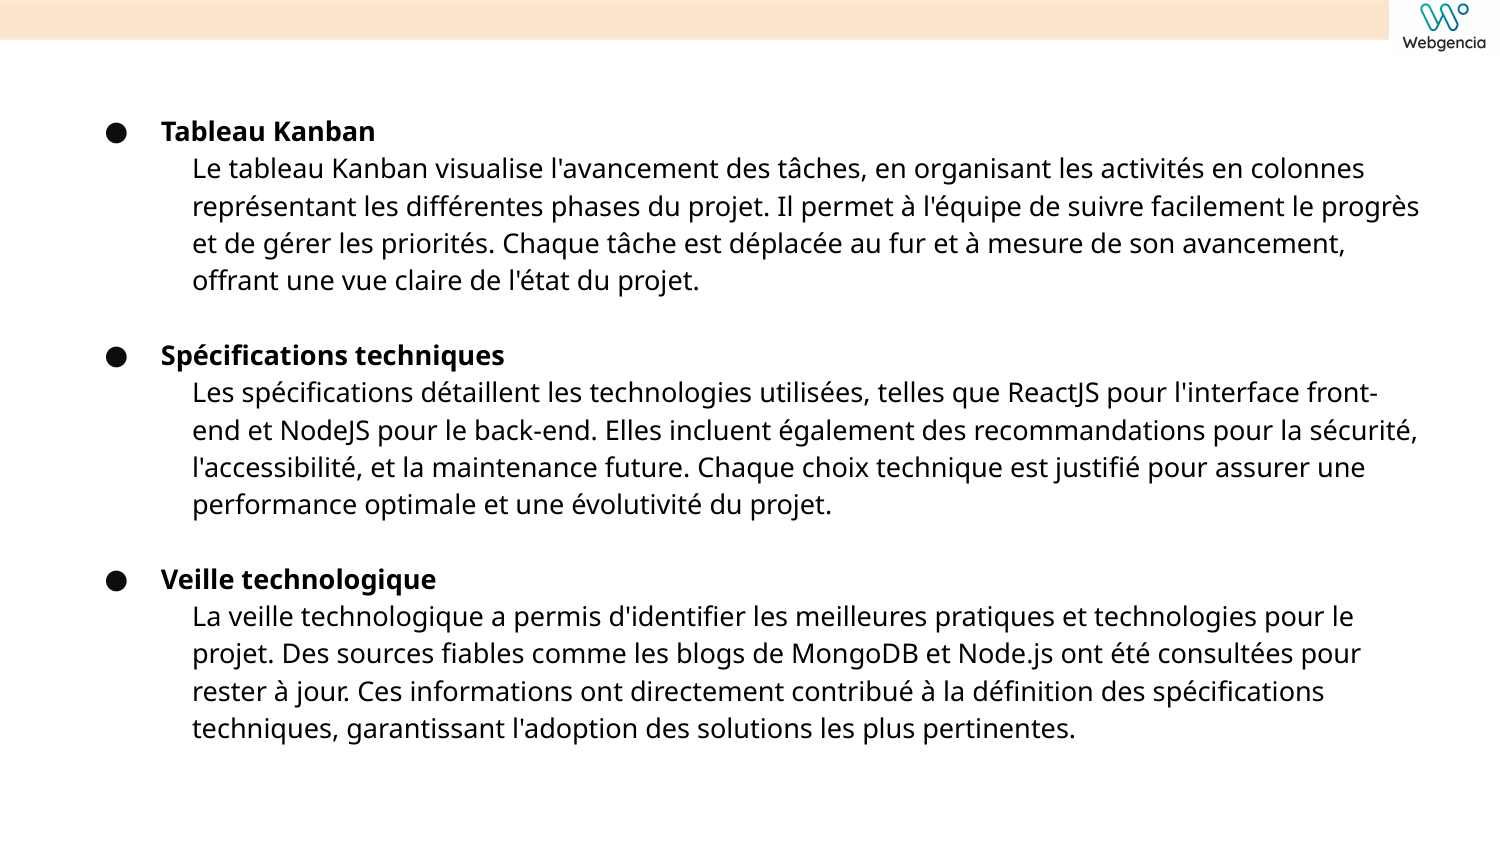

Tableau Kanban
Le tableau Kanban visualise l'avancement des tâches, en organisant les activités en colonnes représentant les différentes phases du projet. Il permet à l'équipe de suivre facilement le progrès et de gérer les priorités. Chaque tâche est déplacée au fur et à mesure de son avancement, offrant une vue claire de l'état du projet.
Spécifications techniques
Les spécifications détaillent les technologies utilisées, telles que ReactJS pour l'interface front-end et NodeJS pour le back-end. Elles incluent également des recommandations pour la sécurité, l'accessibilité, et la maintenance future. Chaque choix technique est justifié pour assurer une performance optimale et une évolutivité du projet.
Veille technologique
La veille technologique a permis d'identifier les meilleures pratiques et technologies pour le projet. Des sources fiables comme les blogs de MongoDB et Node.js ont été consultées pour rester à jour. Ces informations ont directement contribué à la définition des spécifications techniques, garantissant l'adoption des solutions les plus pertinentes.
#